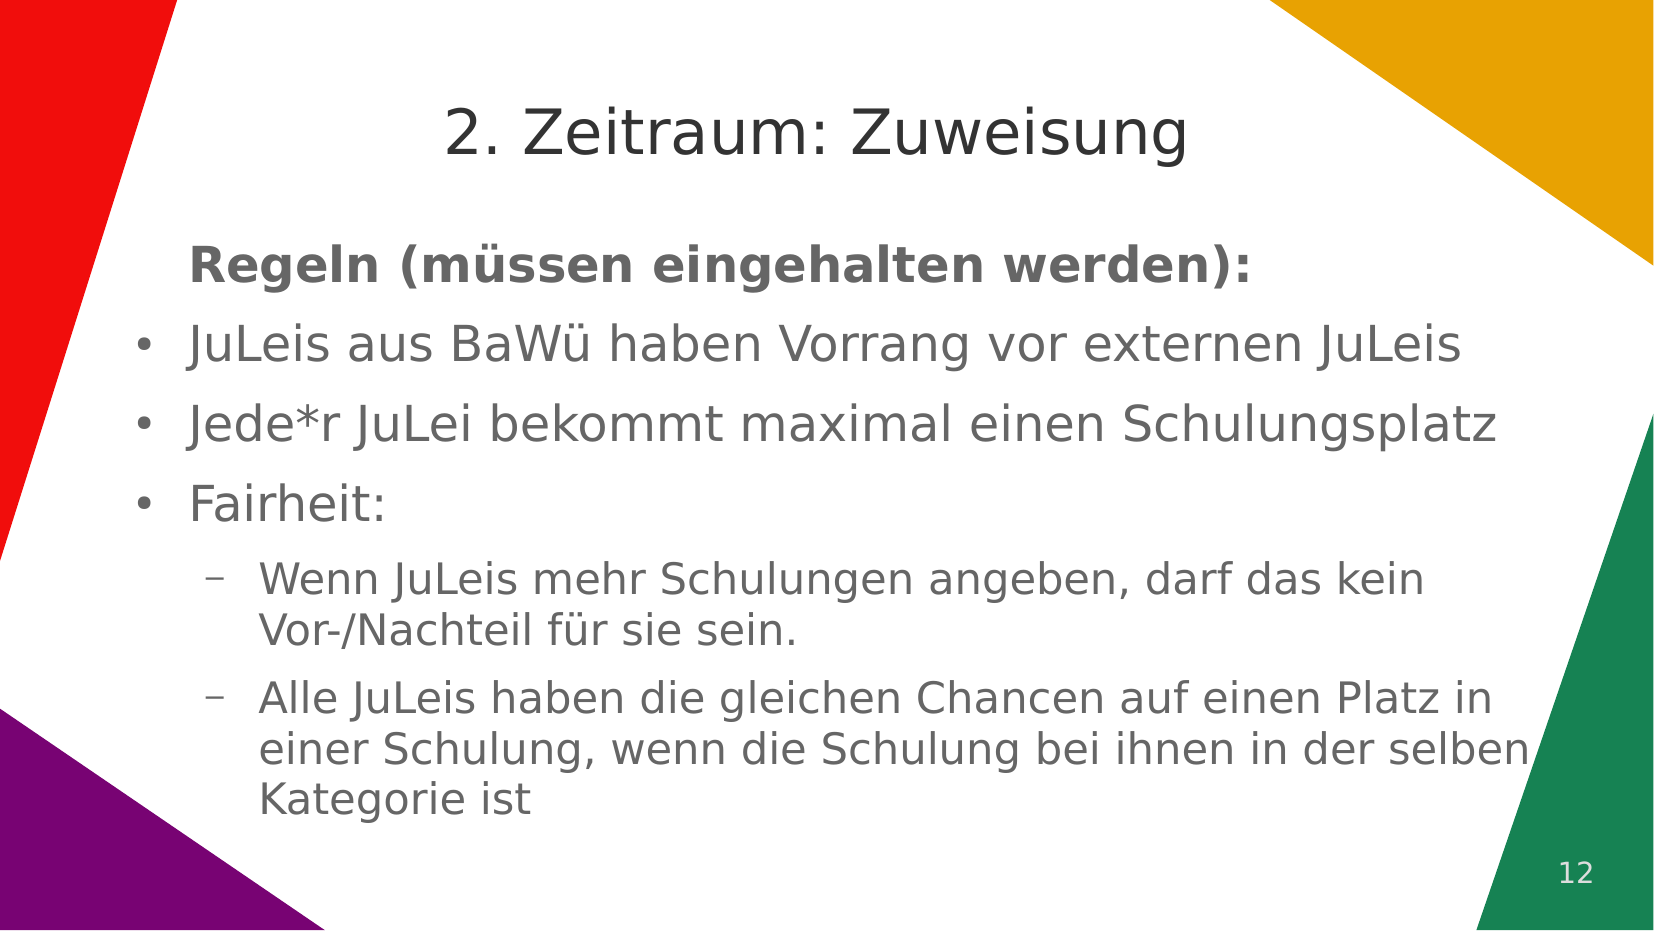

# 2. Zeitraum: Zuweisung
Regeln (müssen eingehalten werden):
JuLeis aus BaWü haben Vorrang vor externen JuLeis
Jede*r JuLei bekommt maximal einen Schulungsplatz
Fairheit:
Wenn JuLeis mehr Schulungen angeben, darf das kein Vor-/Nachteil für sie sein.
Alle JuLeis haben die gleichen Chancen auf einen Platz in einer Schulung, wenn die Schulung bei ihnen in der selben Kategorie ist
12